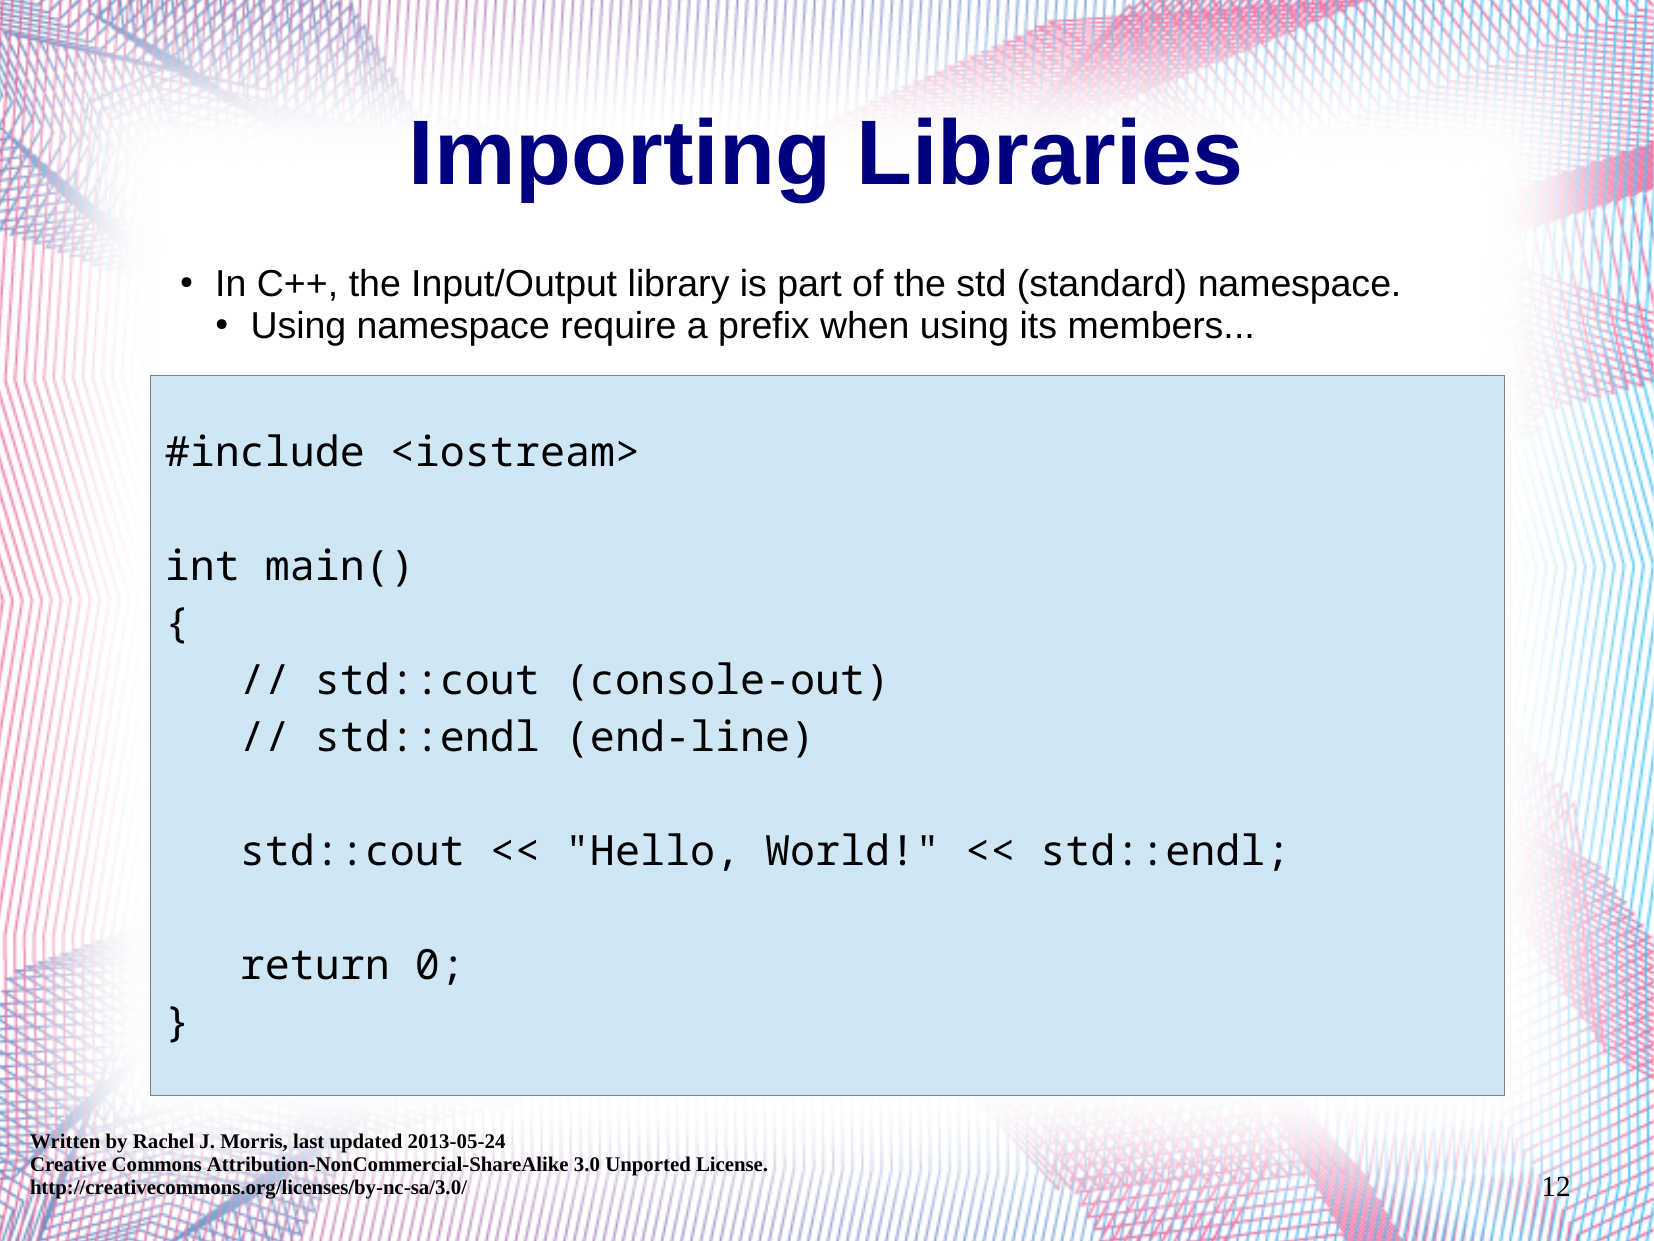

# Importing Libraries
In C++, the Input/Output library is part of the std (standard) namespace.
Using namespace require a prefix when using its members...
#include <iostream>
int main()
{
	// std::cout (console-out)
	// std::endl (end-line)
	std::cout << "Hello, World!" << std::endl;
	return 0;
}
12